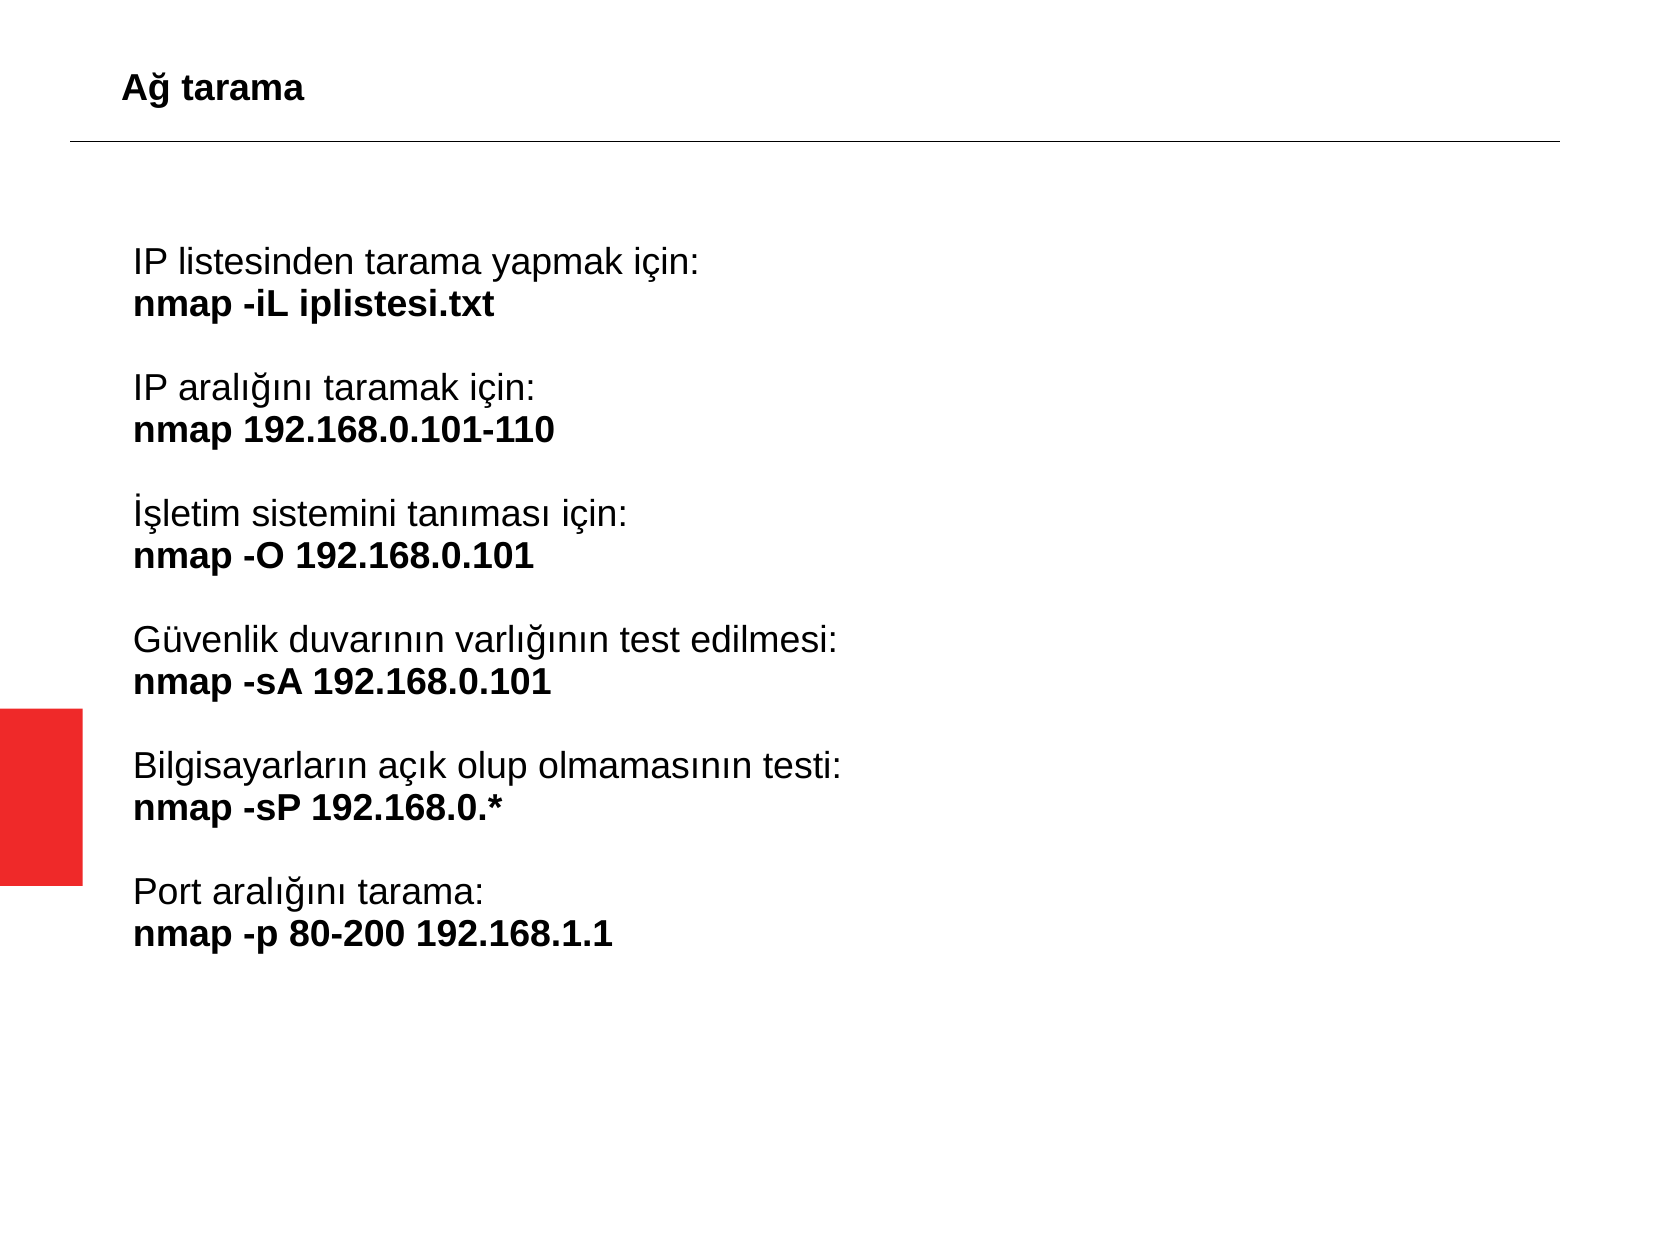

Ağ tarama
IP listesinden tarama yapmak için:
nmap -iL iplistesi.txt
IP aralığını taramak için:
nmap 192.168.0.101-110
İşletim sistemini tanıması için:
nmap -O 192.168.0.101
Güvenlik duvarının varlığının test edilmesi:
nmap -sA 192.168.0.101
Bilgisayarların açık olup olmamasının testi:
nmap -sP 192.168.0.*
Port aralığını tarama:
nmap -p 80-200 192.168.1.1